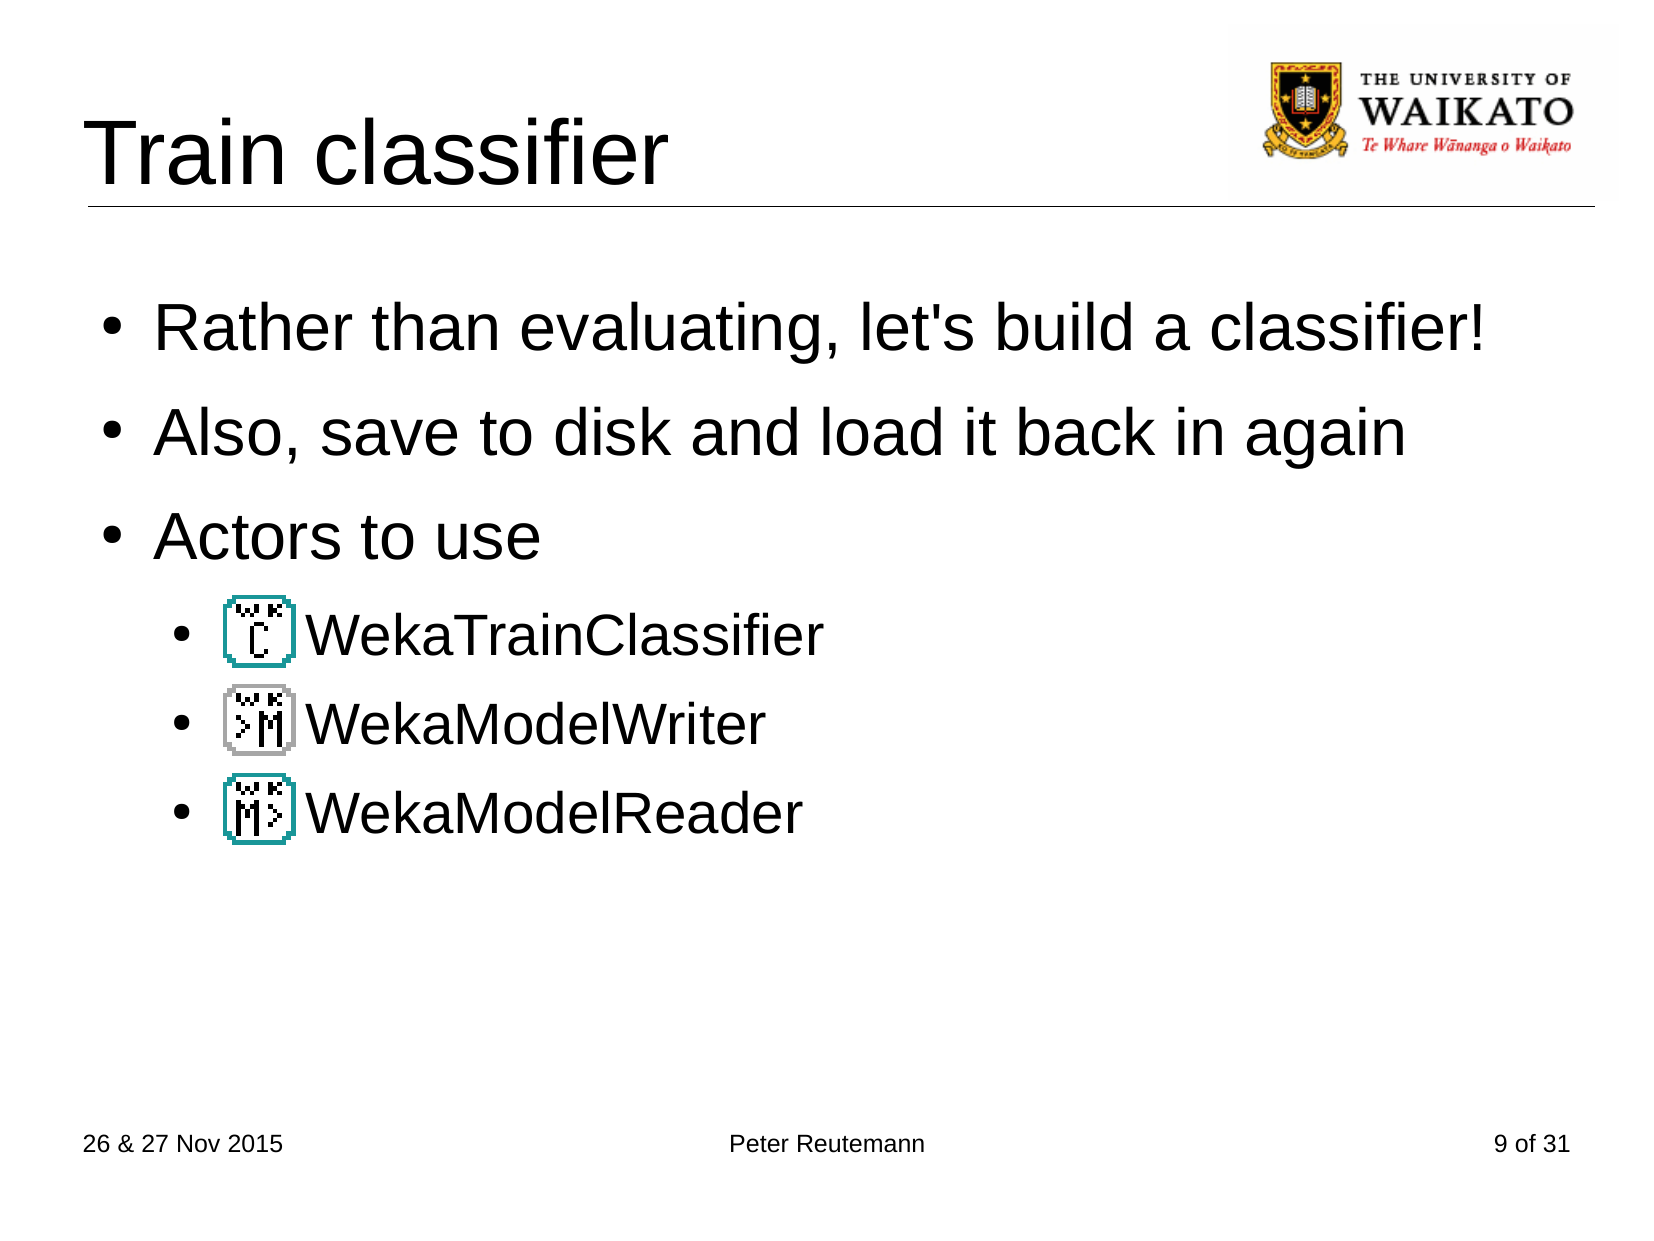

# Train classifier
Rather than evaluating, let's build a classifier!
Also, save to disk and load it back in again
Actors to use
 WekaTrainClassifier
 WekaModelWriter
 WekaModelReader
26 & 27 Nov 2015
Peter Reutemann
9